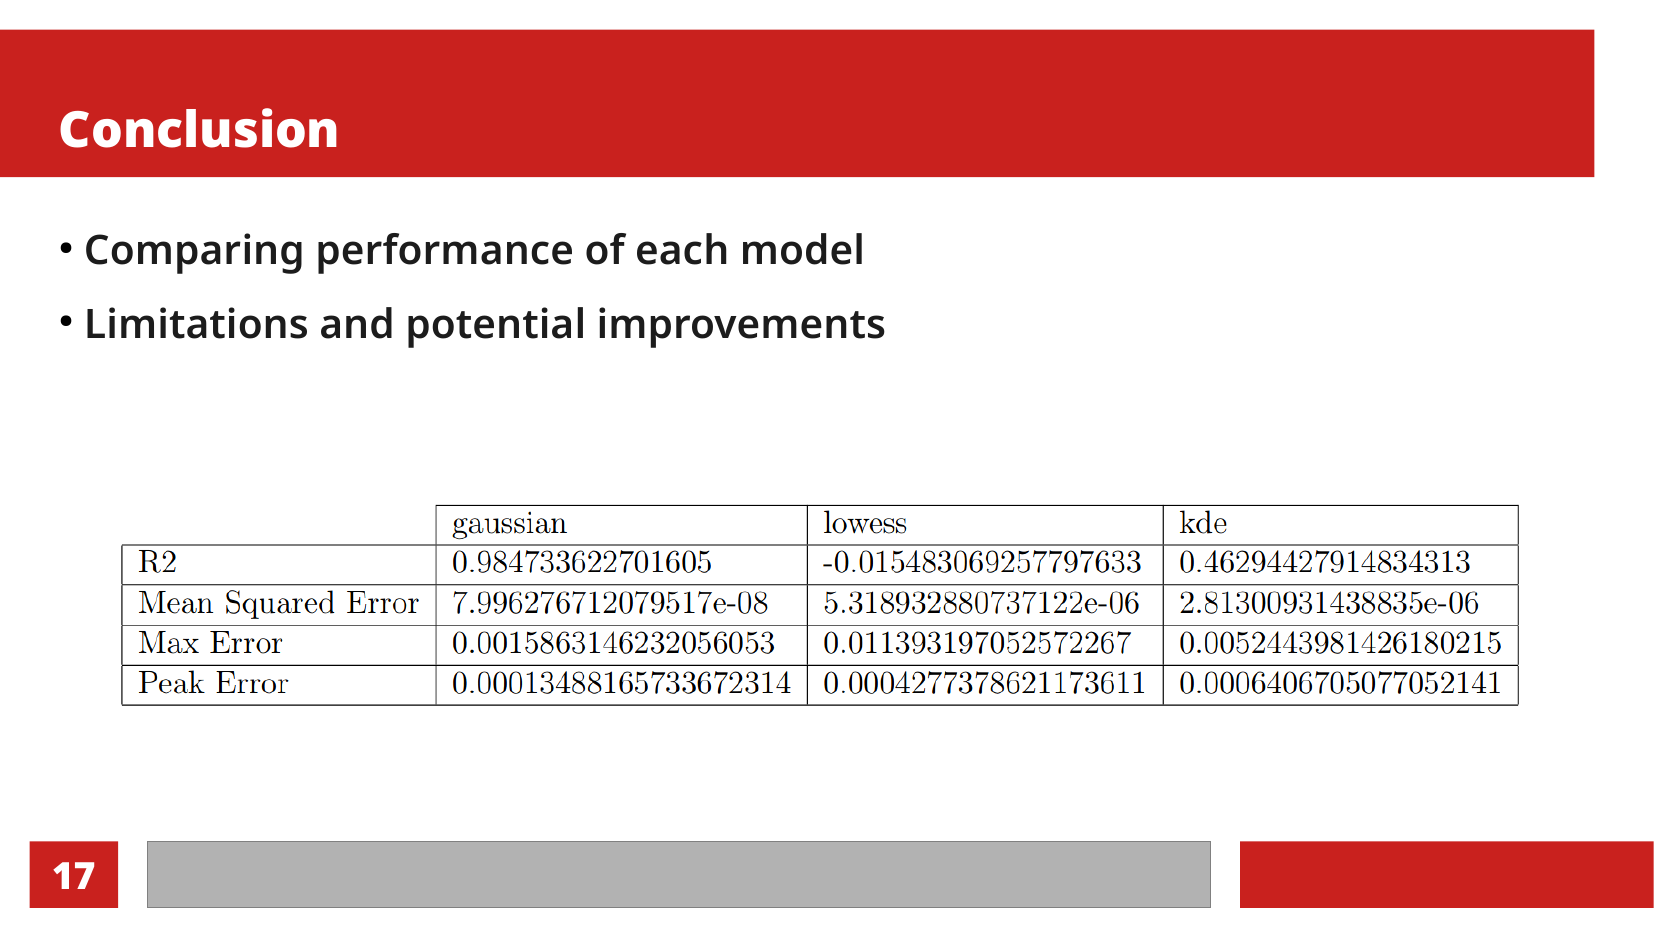

# Conclusion
 Comparing performance of each model
 Limitations and potential improvements
17